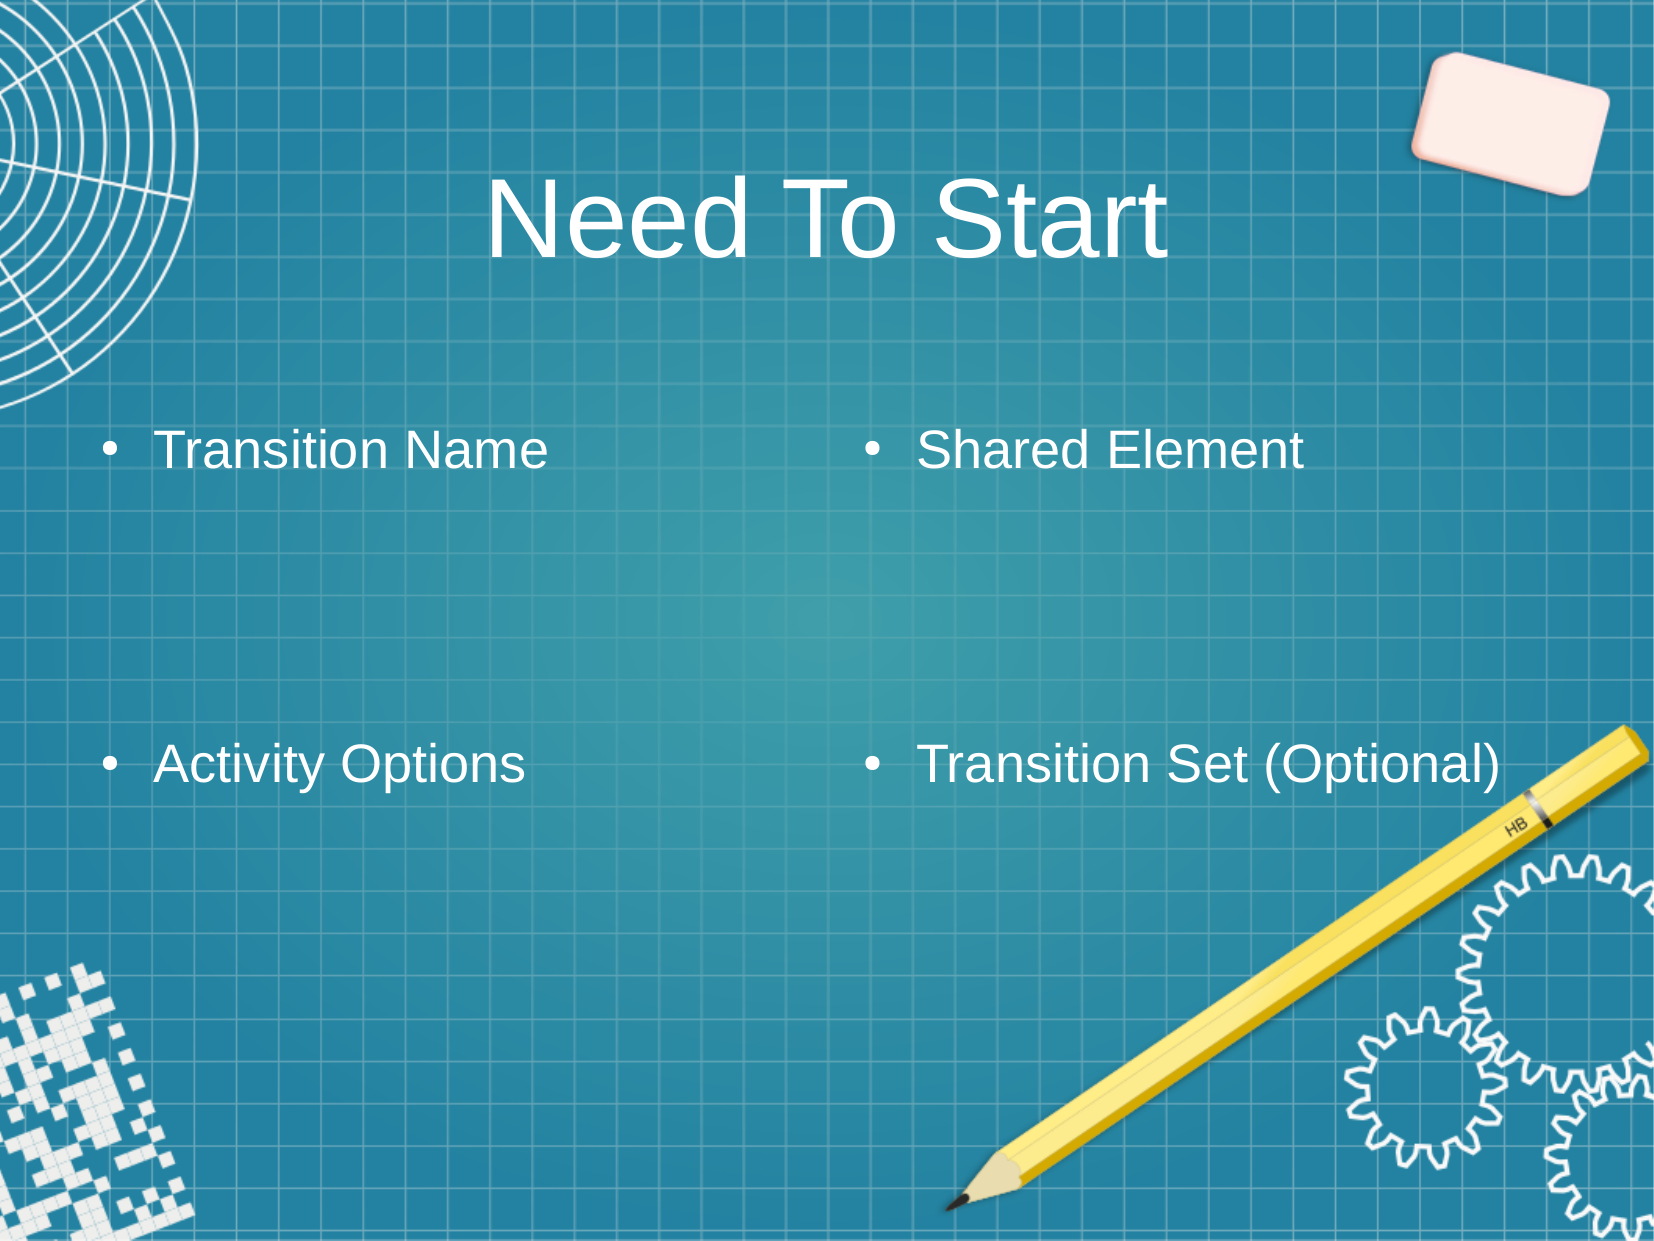

# Need To Start
Transition Name
Shared Element
Activity Options
Transition Set (Optional)